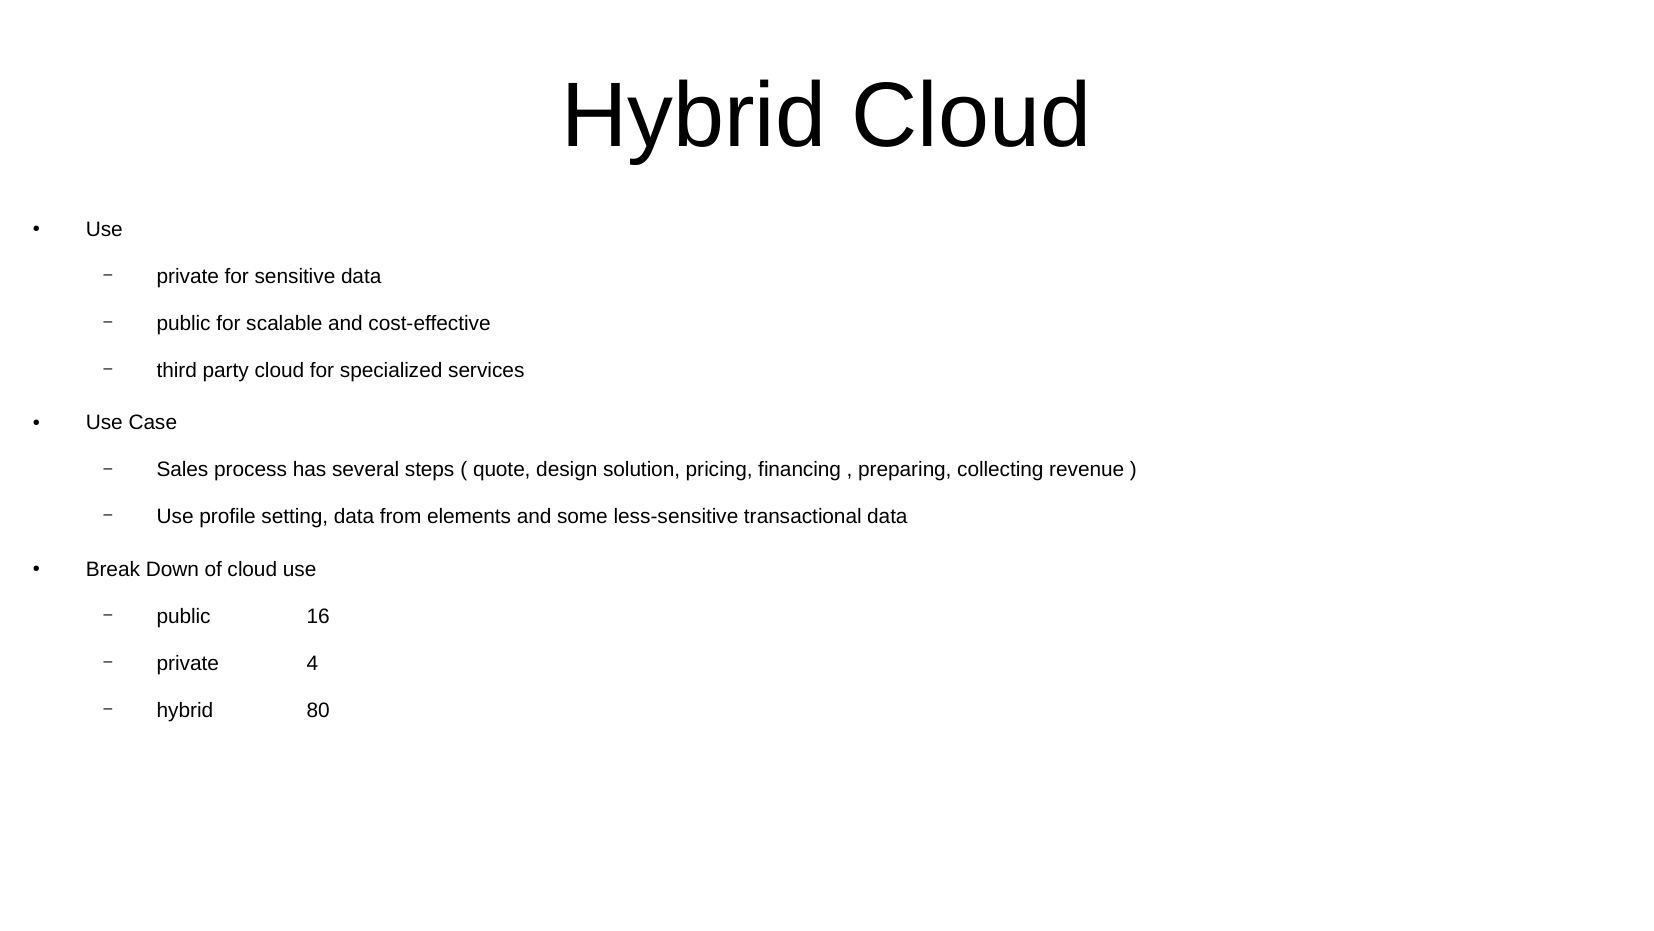

# Hybrid Cloud
Use
private for sensitive data
public for scalable and cost-effective
third party cloud for specialized services
Use Case
Sales process has several steps ( quote, design solution, pricing, financing , preparing, collecting revenue )
Use profile setting, data from elements and some less-sensitive transactional data
Break Down of cloud use
public 		16
private 		4
hybrid		80